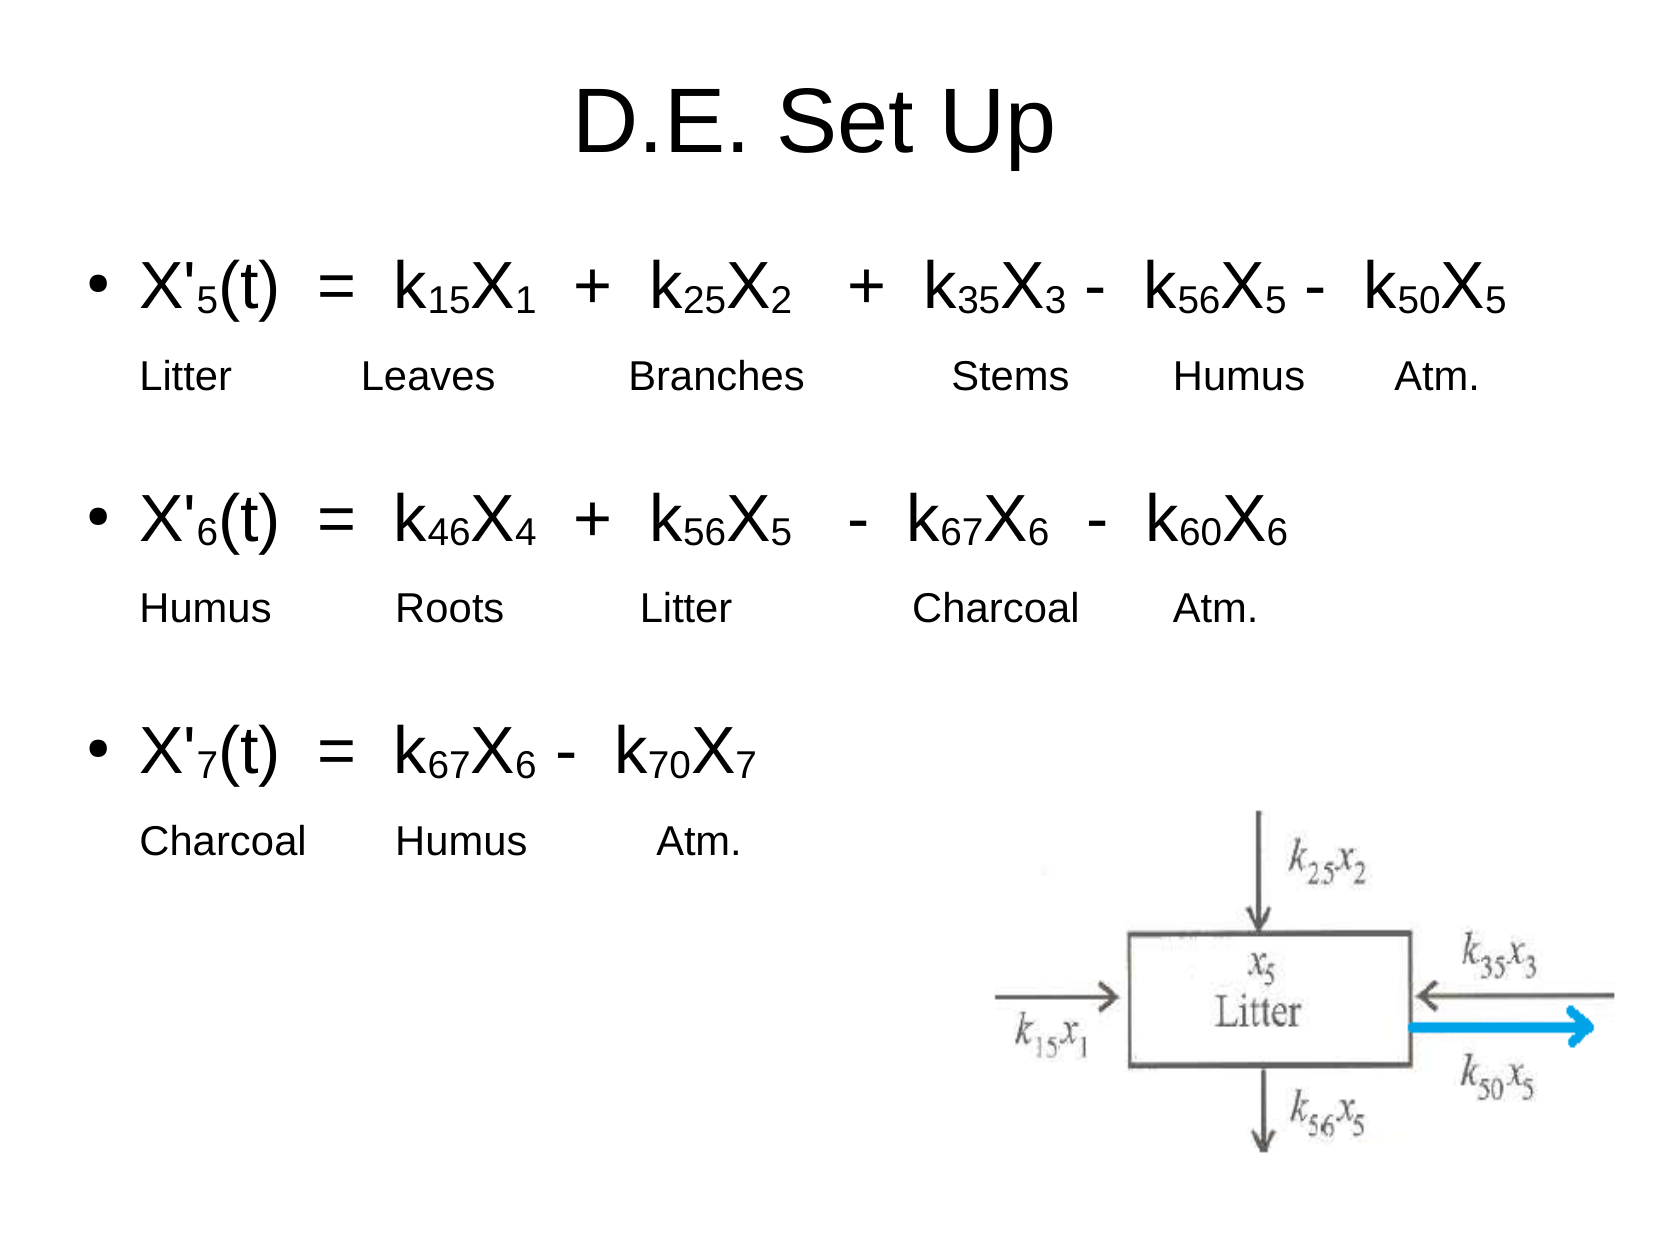

# D.E. Set Up
X'5(t) = k15X1 + k25X2 + k35X3 - k56X5 - k50X5
Litter		Leaves		 Branches		Stems		Humus		Atm.
X'6(t) = k46X4 + k56X5 - k67X6 - k60X6
Humus		 Roots		 Litter		 Charcoal		Atm.
X'7(t) = k67X6 - k70X7
Charcoal	 Humus		Atm.